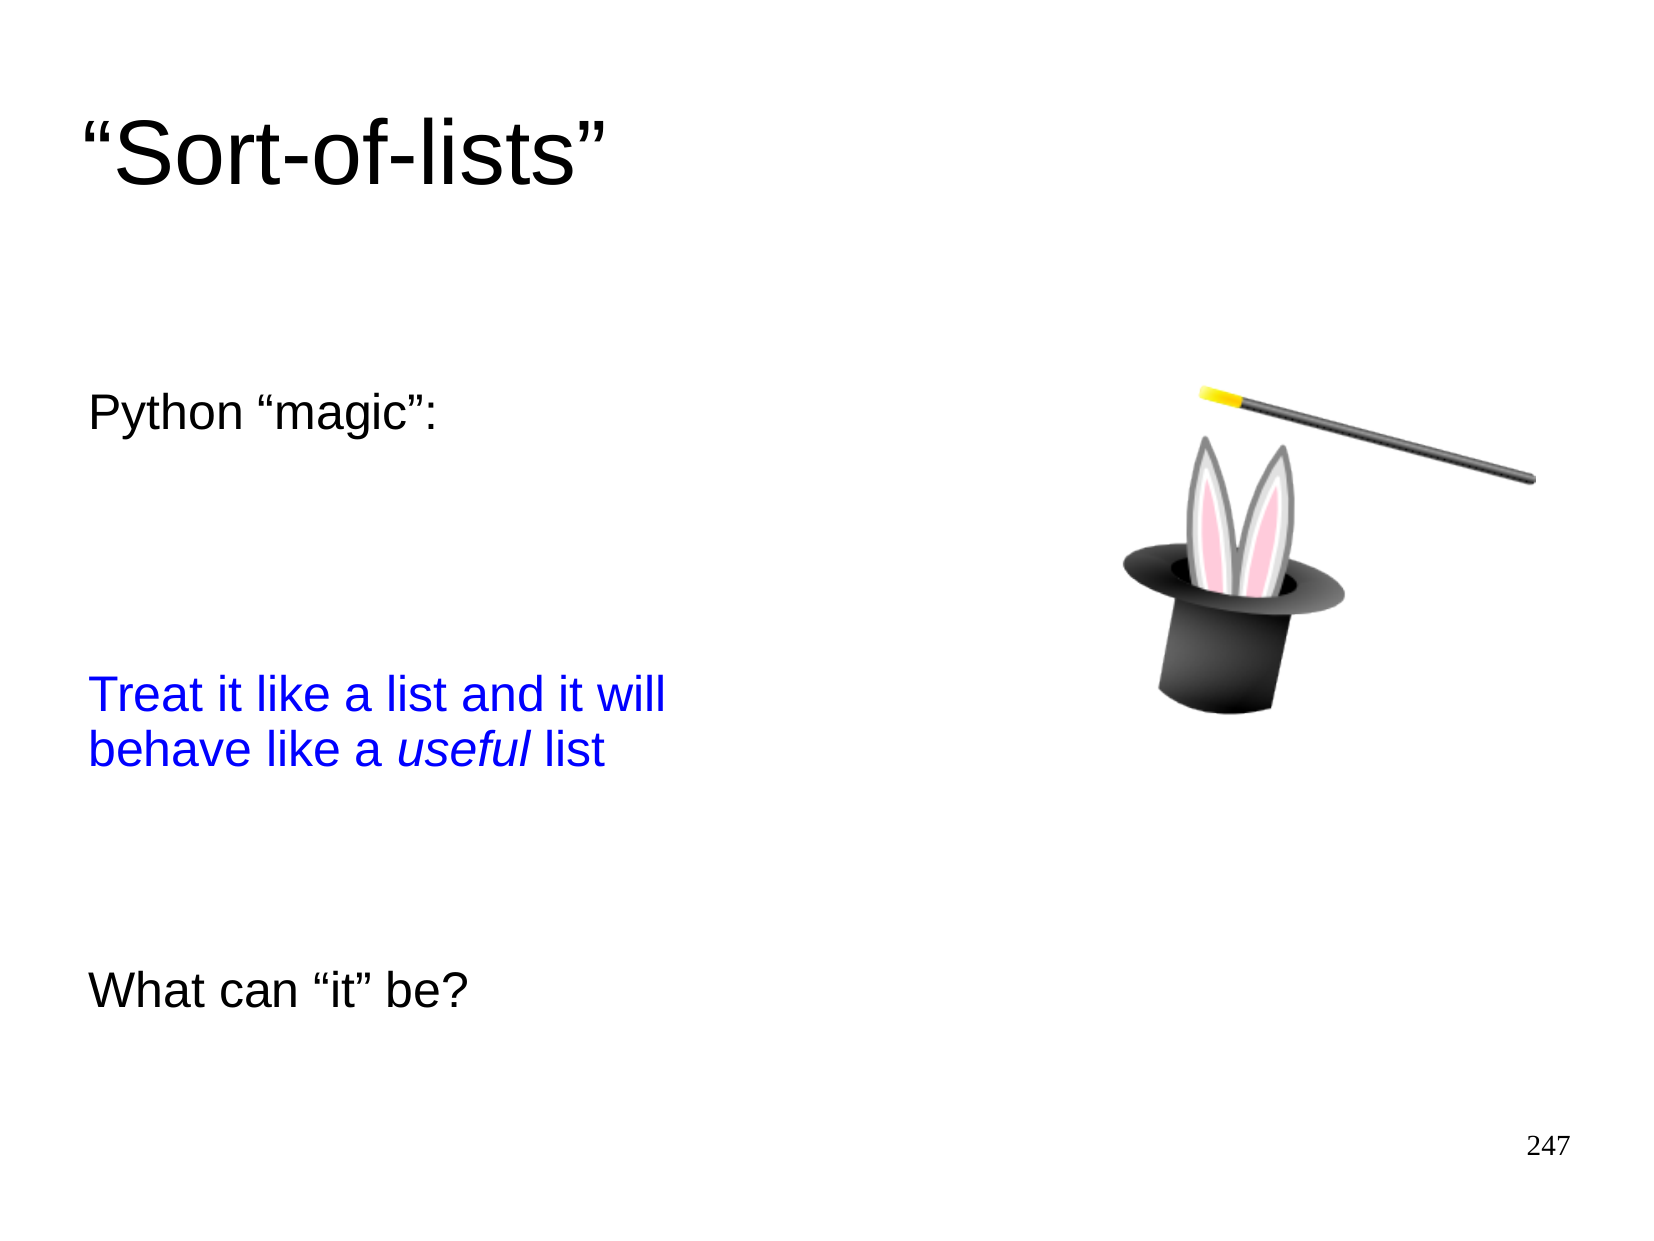

# “Sort-of-lists”
Python “magic”:
Treat it like a list and it will
behave like a useful list
What can “it” be?
247